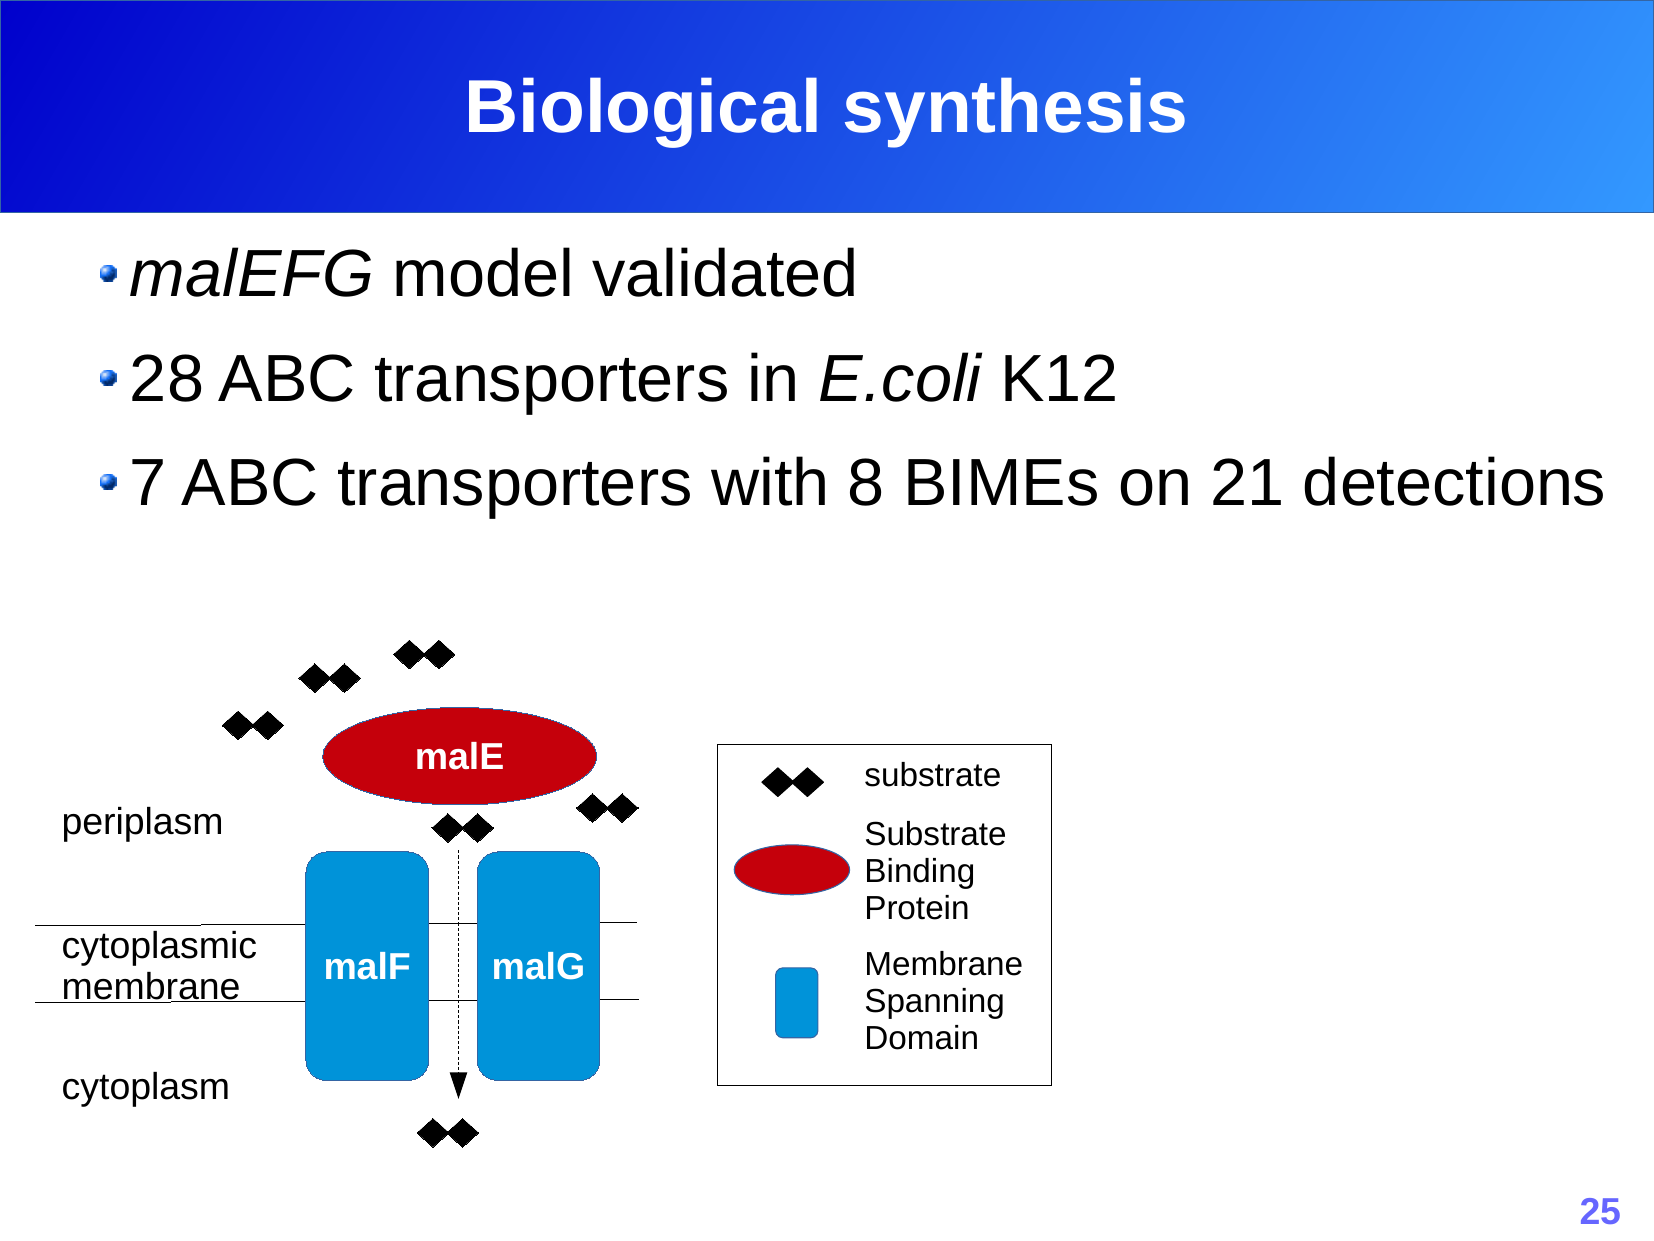

# Biological synthesis
malEFG model validated
28 ABC transporters in E.coli K12
7 ABC transporters with 8 BIMEs on 21 detections
malE
substrate
periplasm
Substrate
Binding
Protein
malF
malG
cytoplasmic
membrane
Membrane
Spanning
Domain
cytoplasm
25